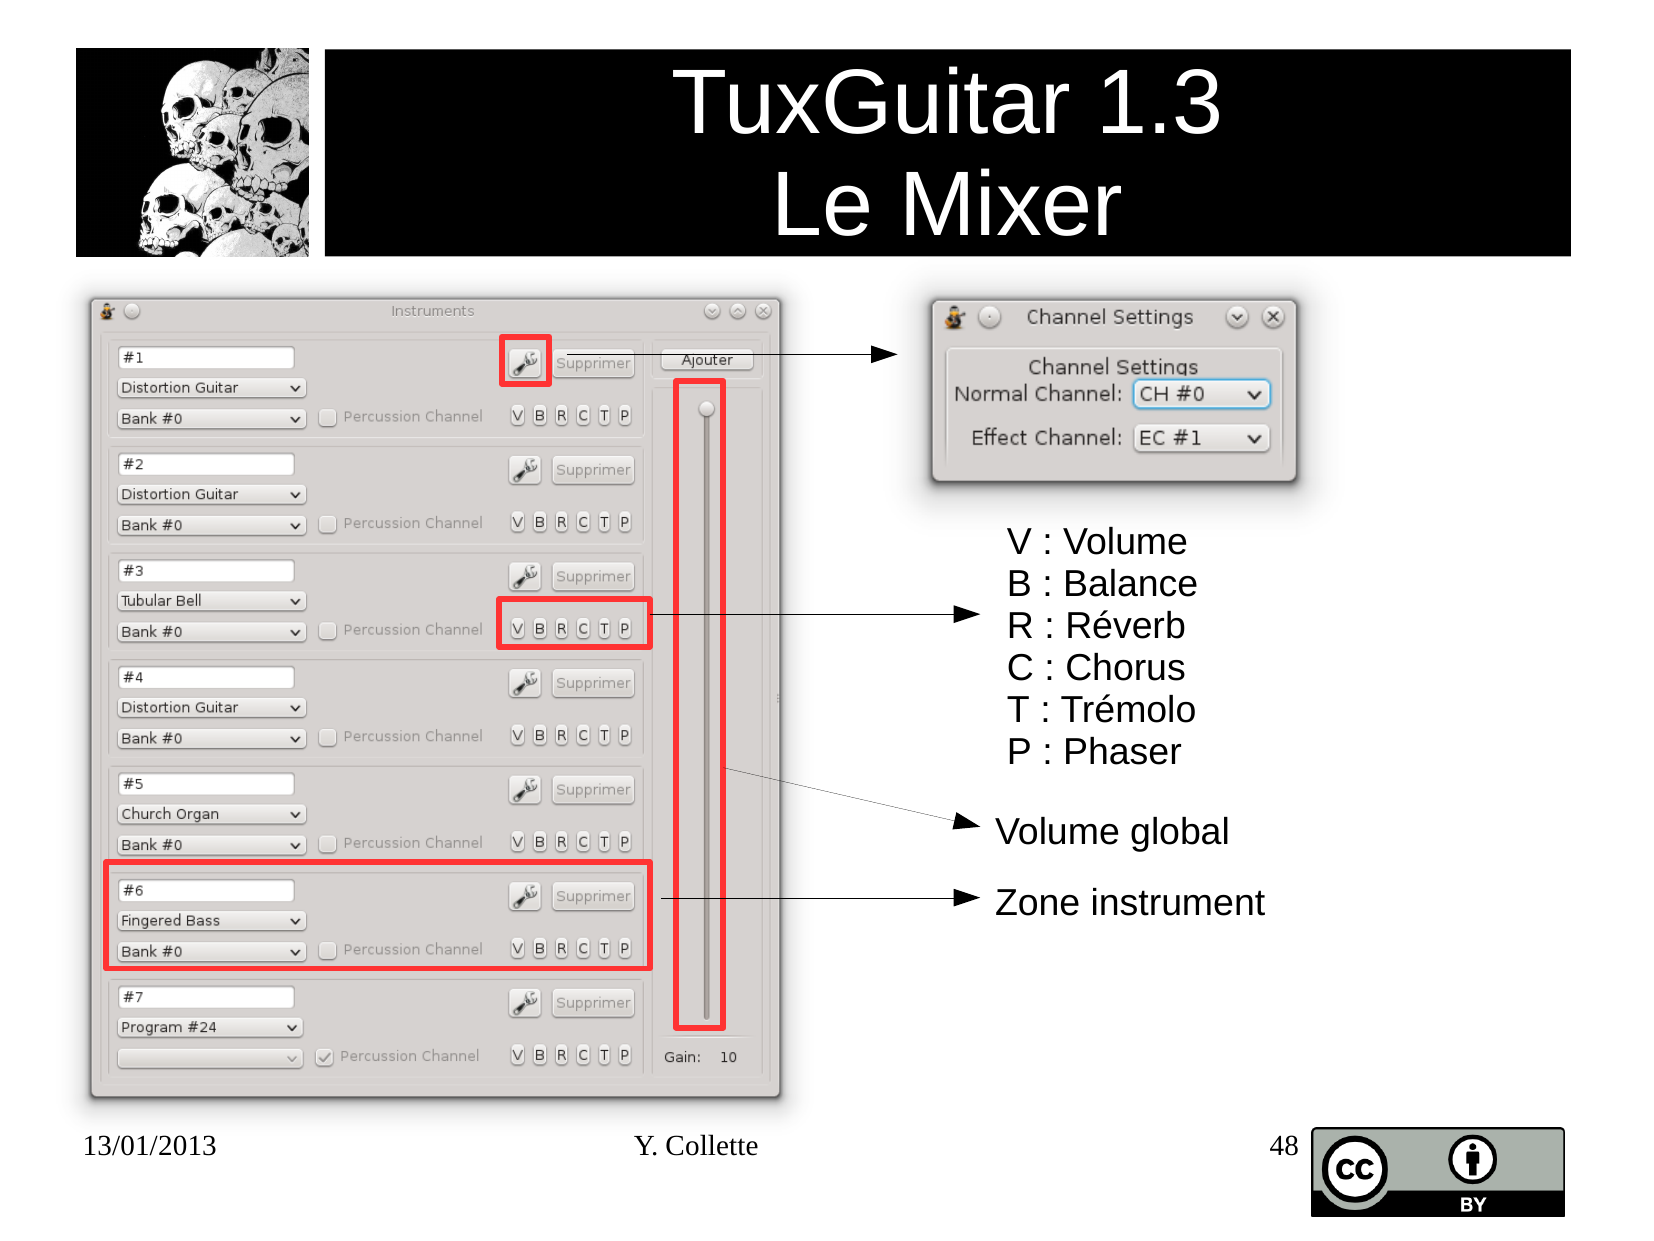

# TuxGuitar 1.3 Le Mixer
V : Volume
B : Balance
R : Réverb
C : Chorus
T : Trémolo
P : Phaser
Volume global
Zone instrument
Y. Collette
48